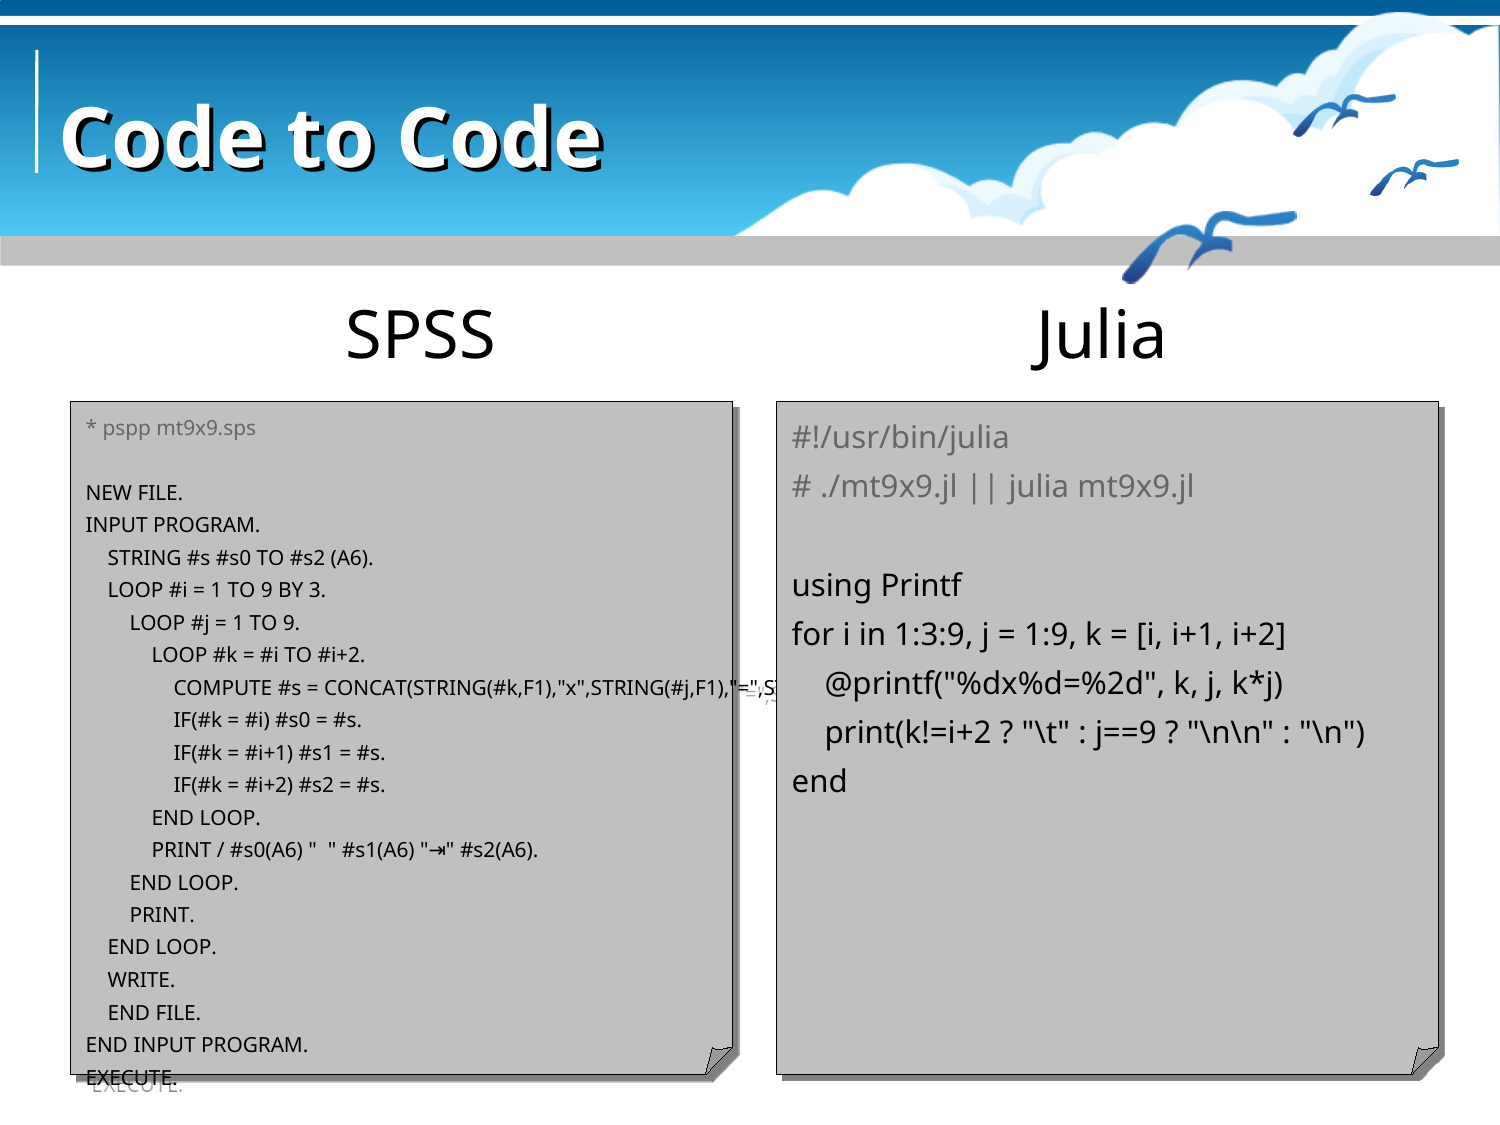

# Code to Code
Julia
SPSS
* pspp mt9x9.sps
NEW FILE.
INPUT PROGRAM.
 STRING #s #s0 TO #s2 (A6).
 LOOP #i = 1 TO 9 BY 3.
 LOOP #j = 1 TO 9.
 LOOP #k = #i TO #i+2.
 COMPUTE #s = CONCAT(STRING(#k,F1),"x",STRING(#j,F1),"=",STRING(#k*#j,F2)).
 IF(#k = #i) #s0 = #s.
 IF(#k = #i+1) #s1 = #s.
 IF(#k = #i+2) #s2 = #s.
 END LOOP.
 PRINT / #s0(A6) " " #s1(A6) "⇥" #s2(A6).
 END LOOP.
 PRINT.
 END LOOP.
 WRITE.
 END FILE.
END INPUT PROGRAM.
EXECUTE.
#!/usr/bin/julia
# ./mt9x9.jl || julia mt9x9.jl
using Printf
for i in 1:3:9, j = 1:9, k = [i, i+1, i+2]
 @printf("%dx%d=%2d", k, j, k*j)
 print(k!=i+2 ? "\t" : j==9 ? "\n\n" : "\n")
end